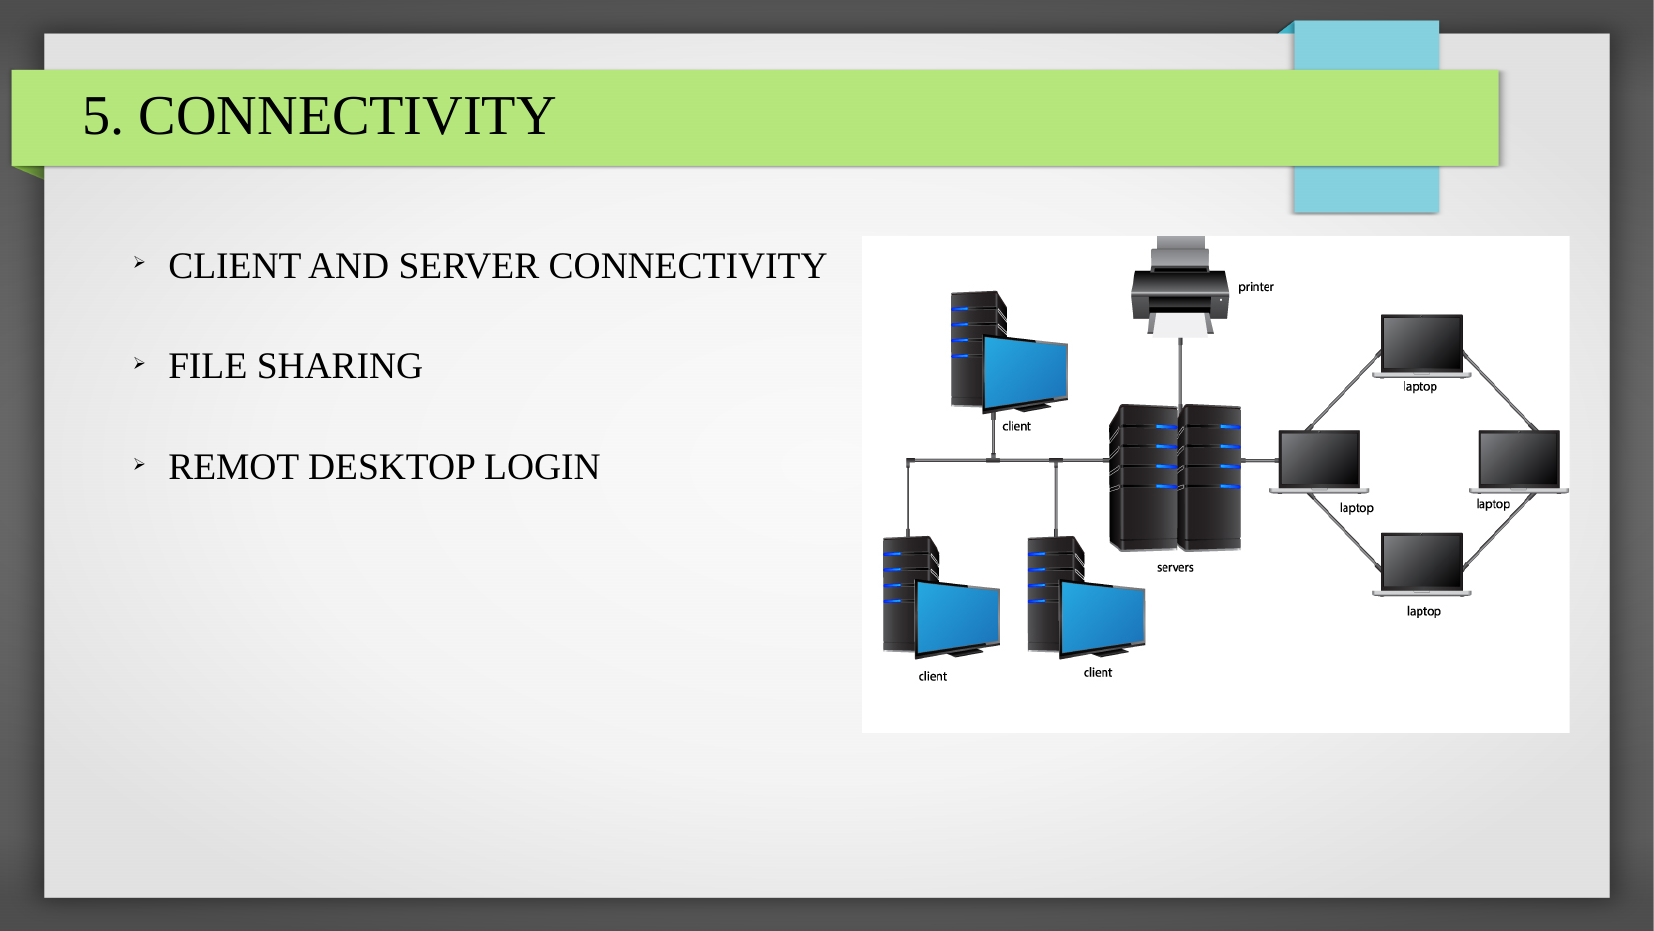

# 5. CONNECTIVITY
CLIENT AND SERVER CONNECTIVITY
FILE SHARING
REMOT DESKTOP LOGIN